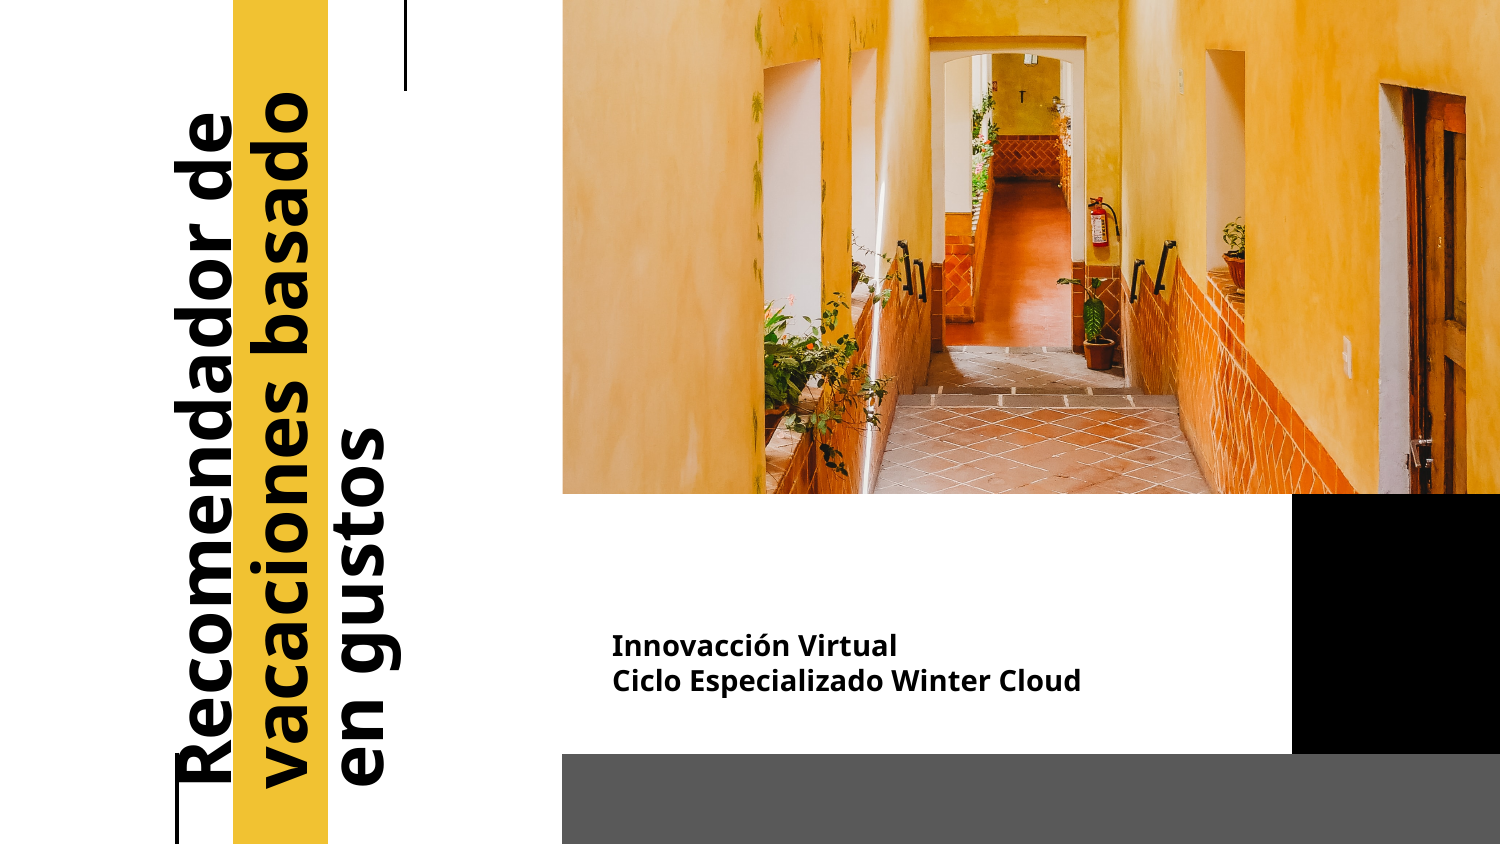

# Recomendador de vacaciones basado en gustos
Innovacción Virtual
Ciclo Especializado Winter Cloud